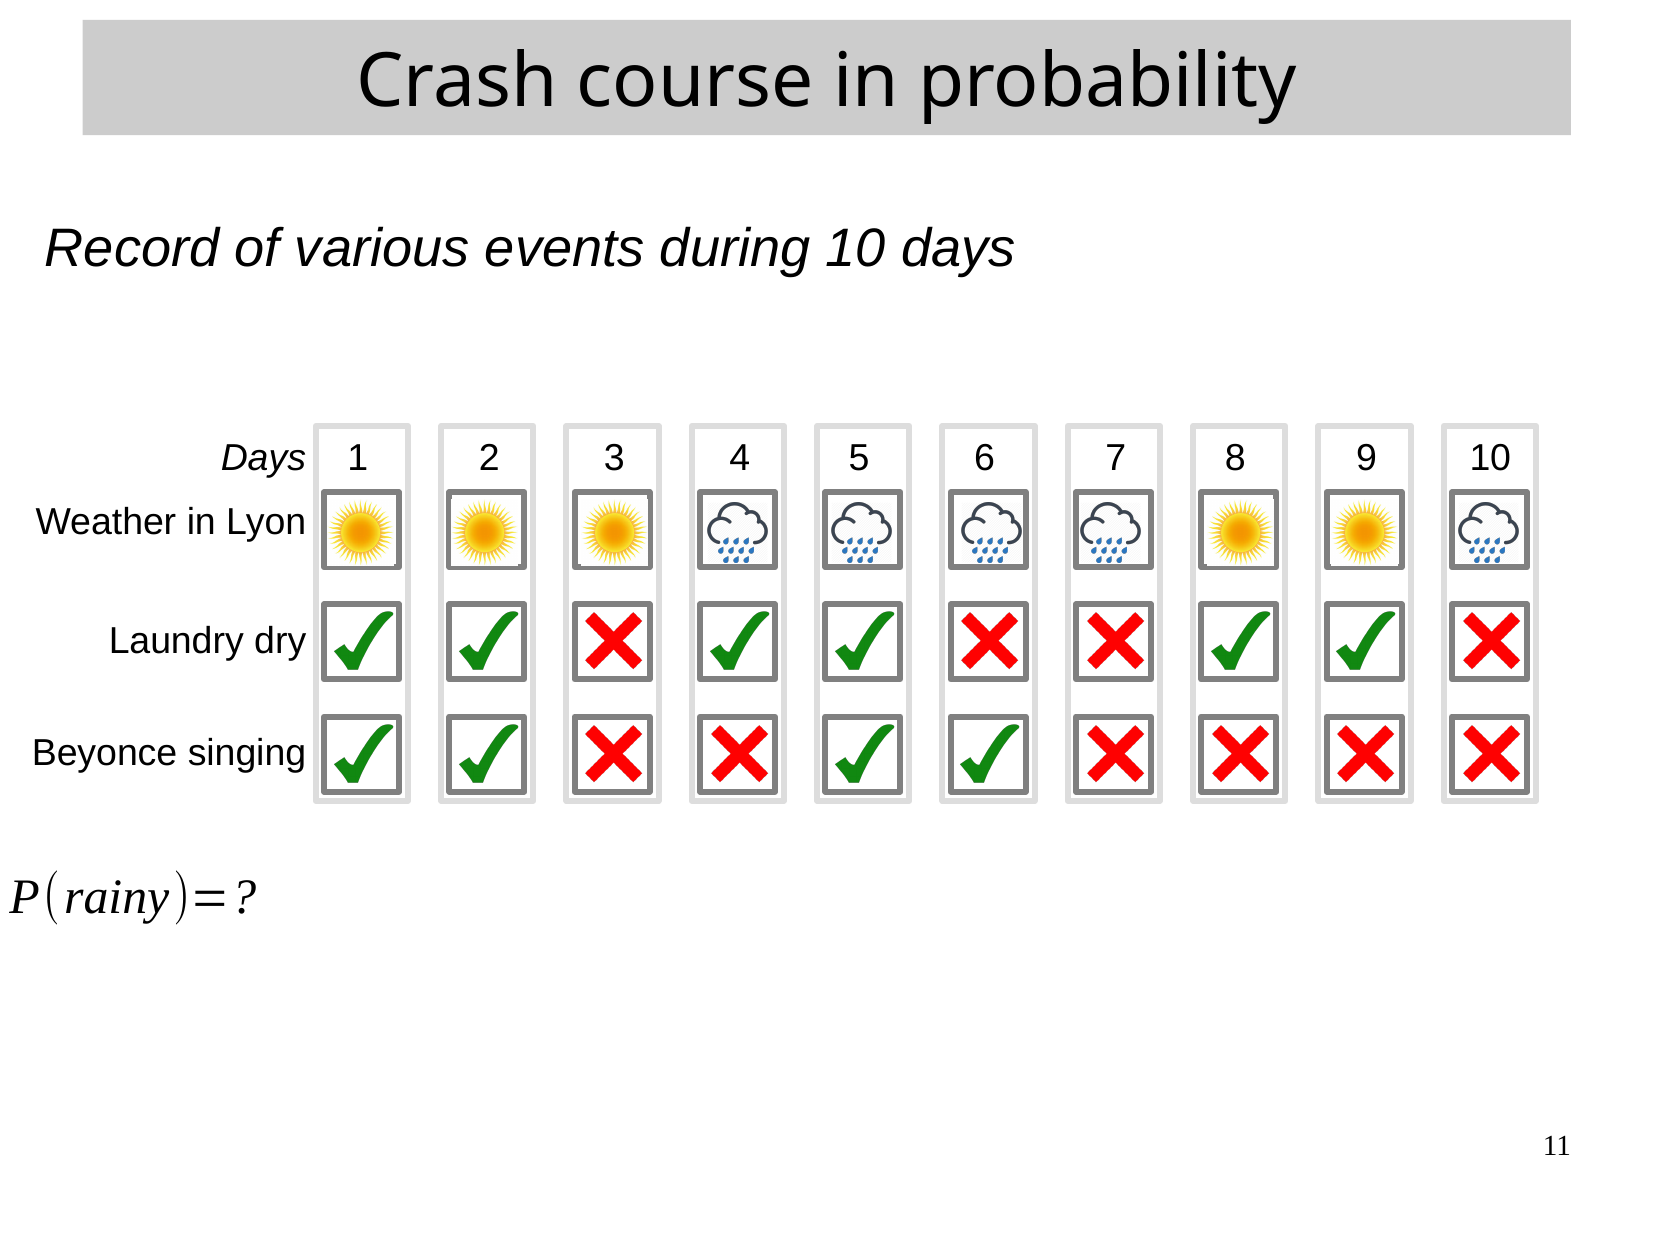

# Crash course in probability
Record of various events during 10 days
1
2
3
4
5
6
7
8
9
10
Days
Weather in Lyon
Laundry dry
Beyonce singing
11